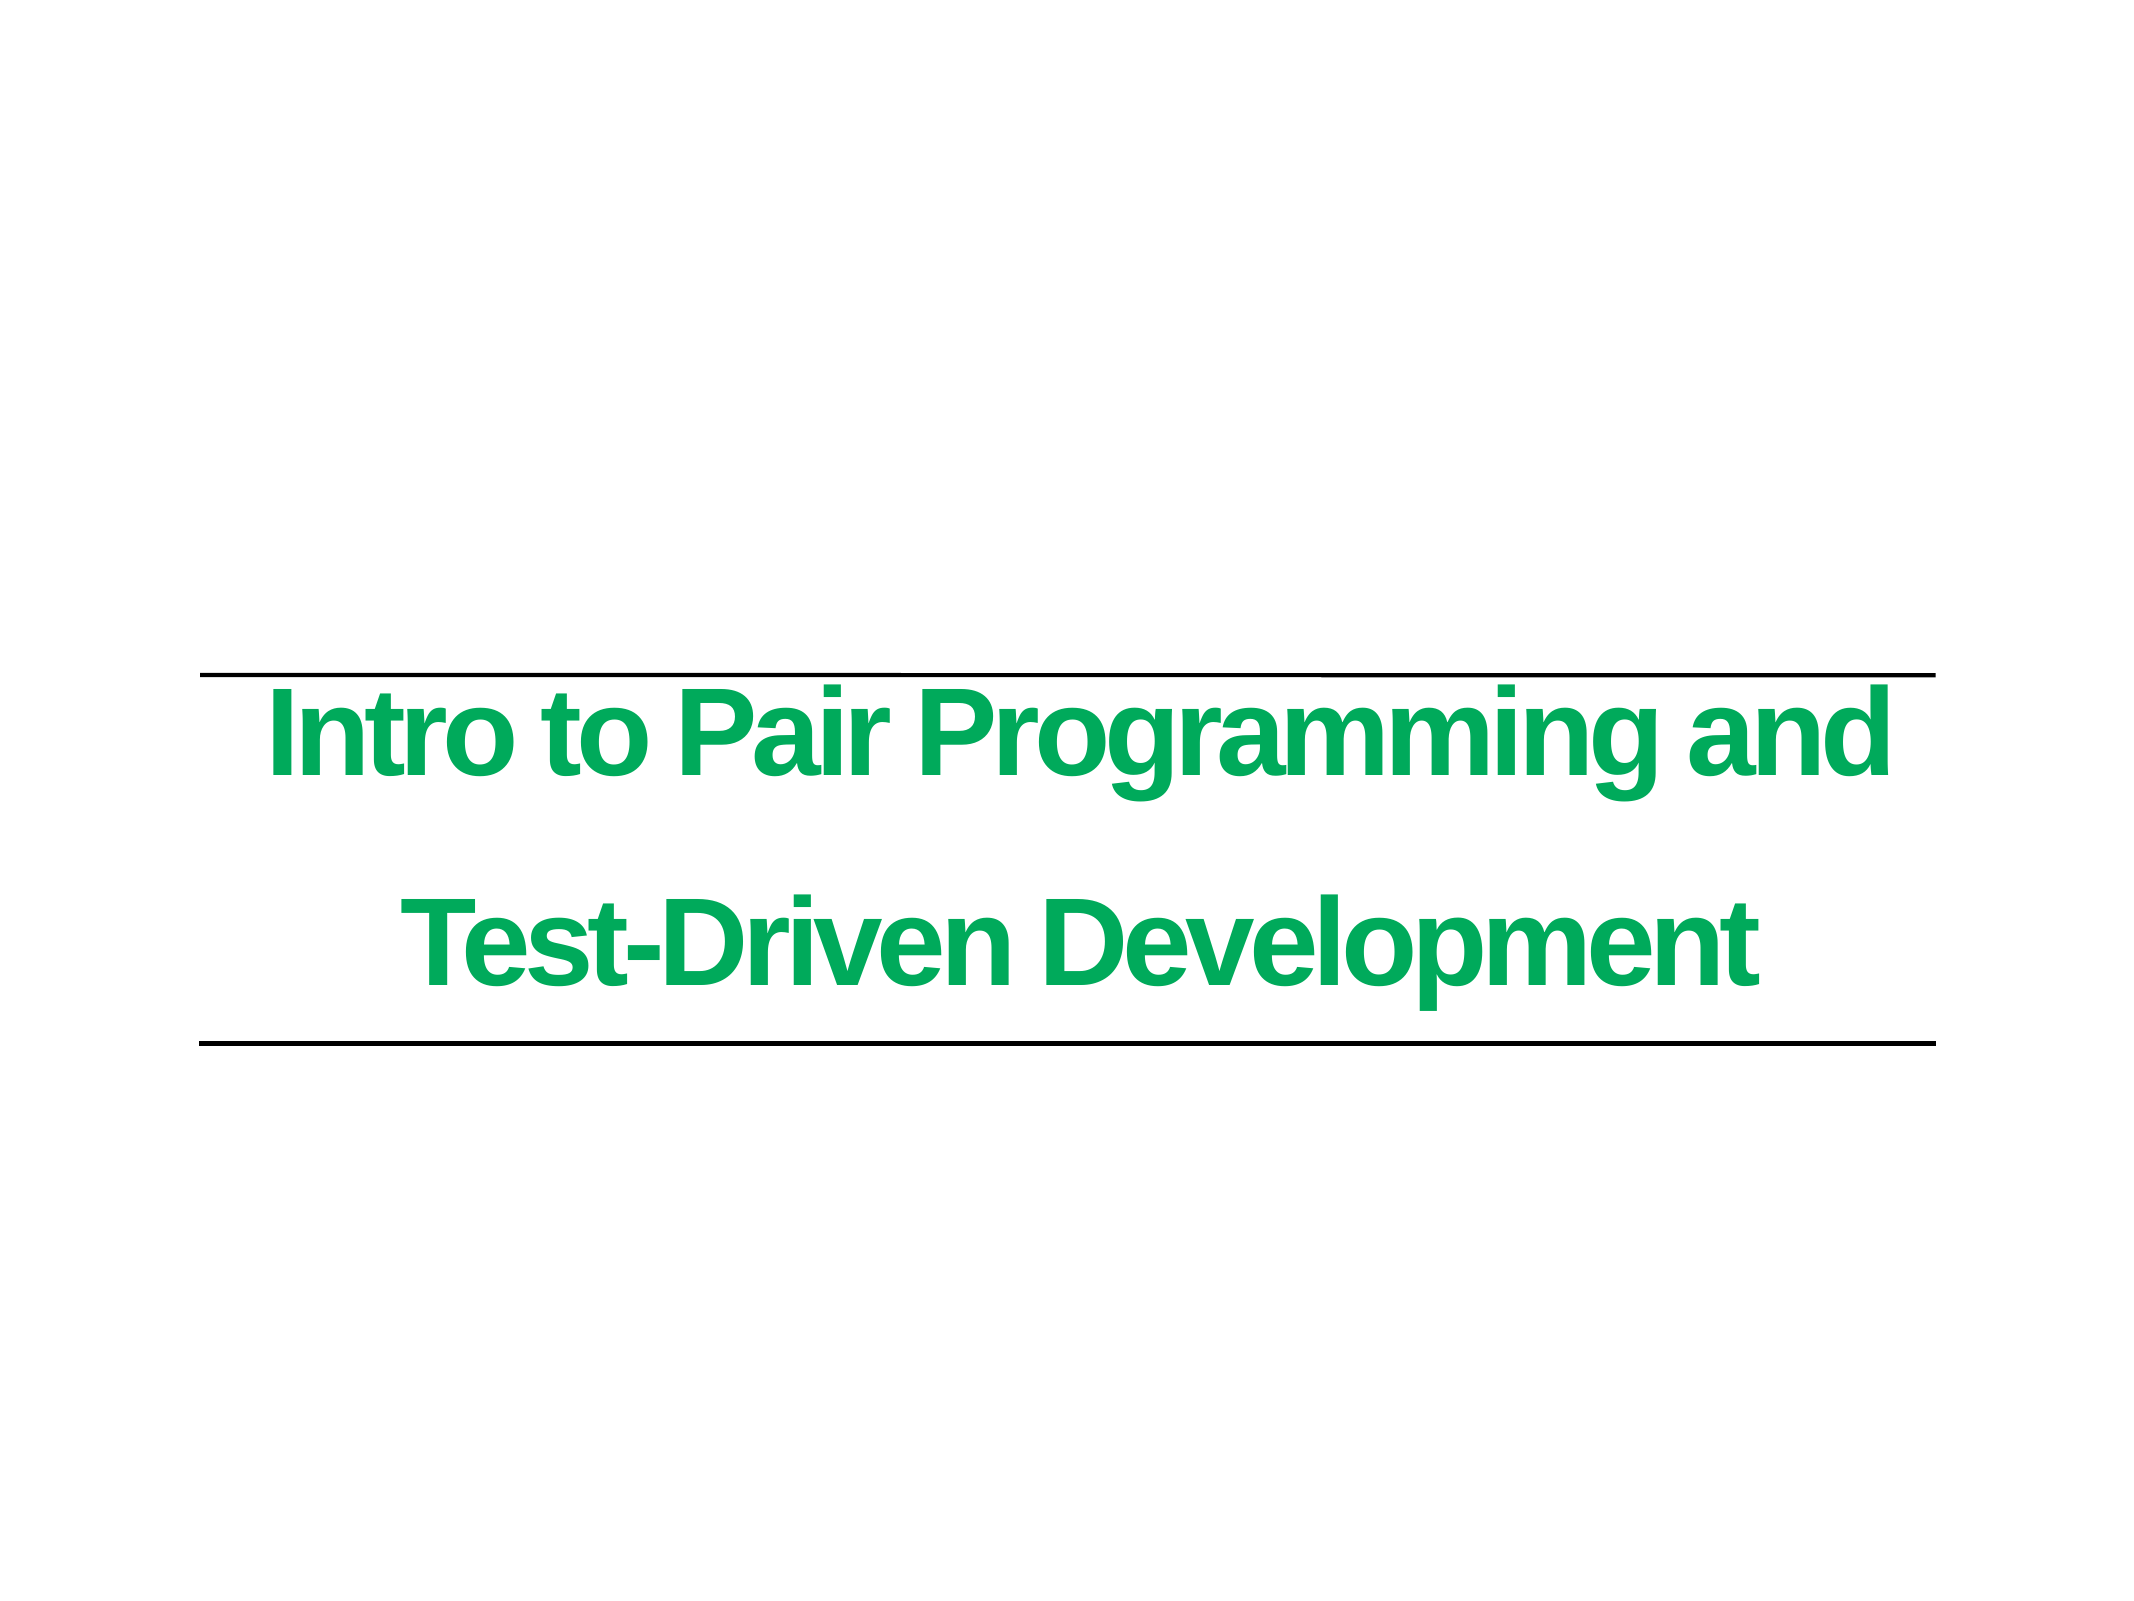

# Intro to Pair Programming and Test-Driven Development